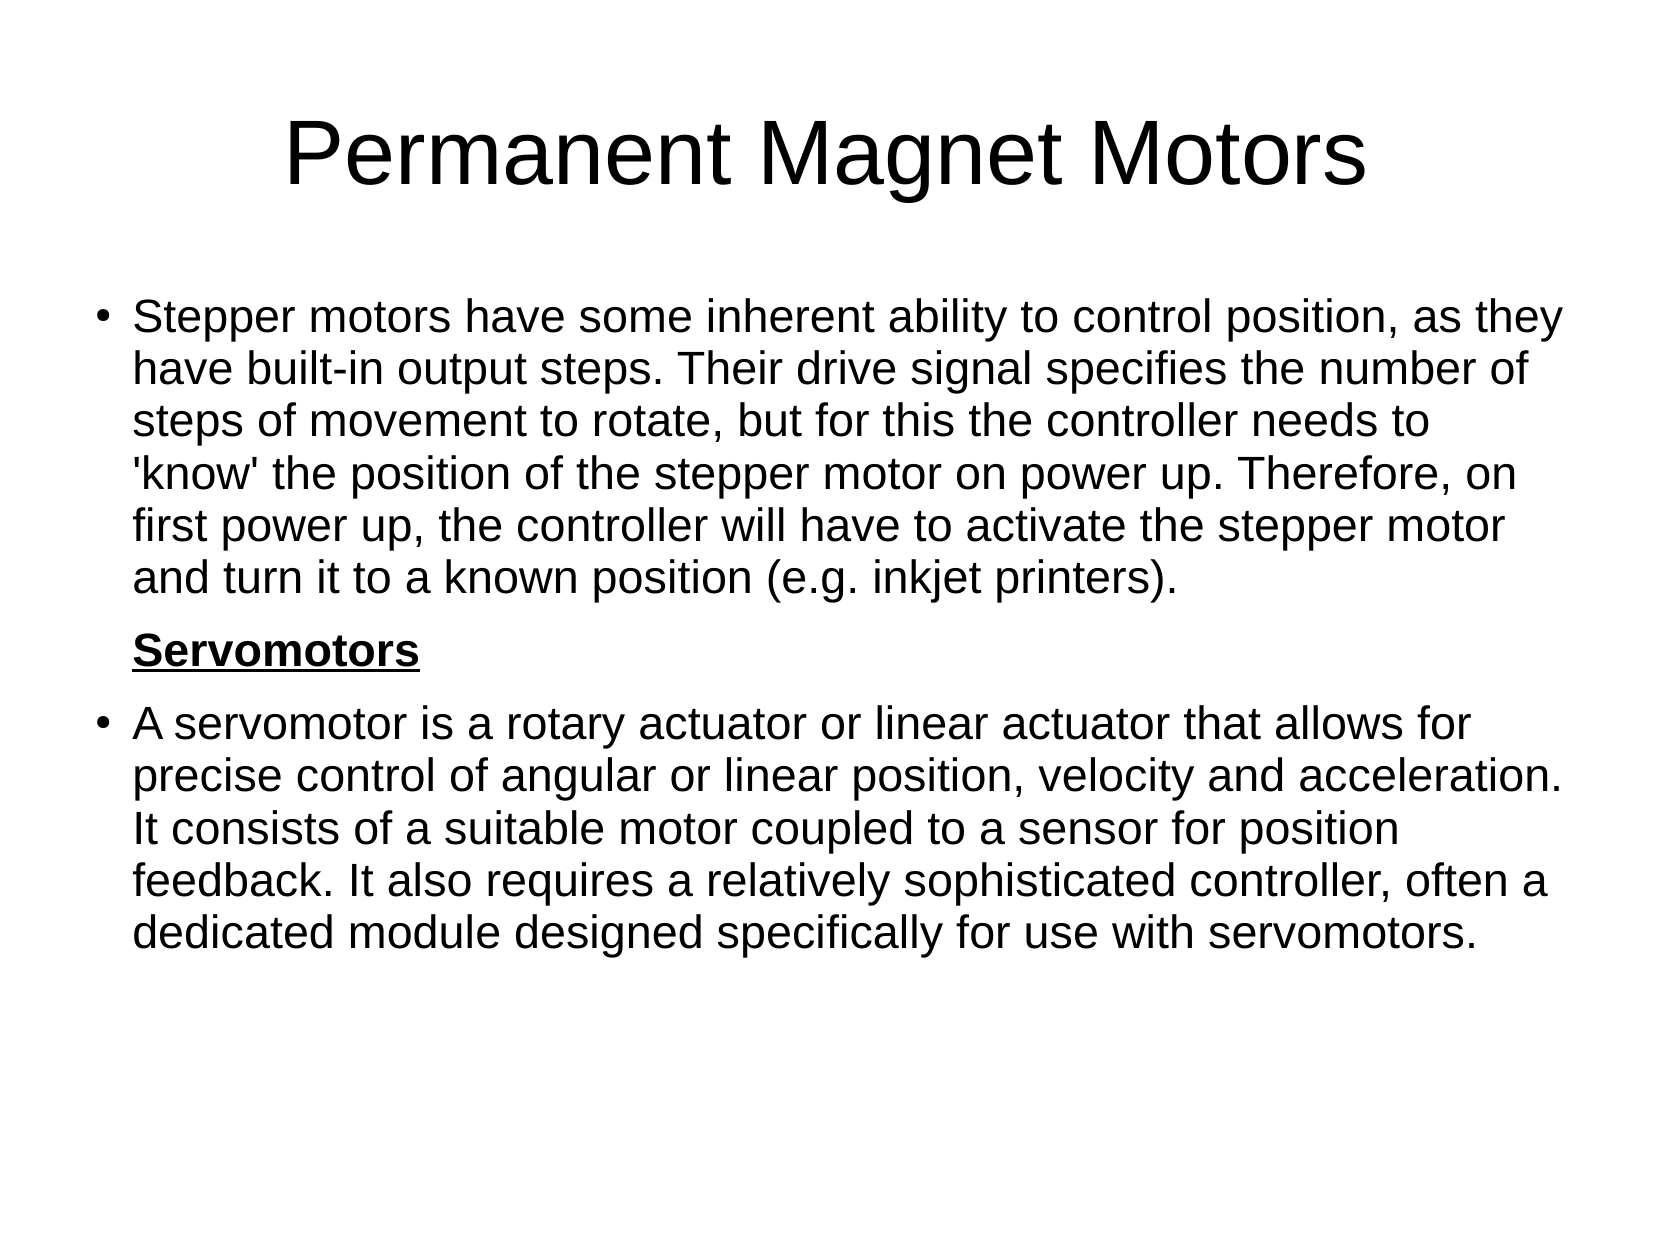

# Permanent Magnet Motors
Stepper motors have some inherent ability to control position, as they have built-in output steps. Their drive signal specifies the number of steps of movement to rotate, but for this the controller needs to 'know' the position of the stepper motor on power up. Therefore, on first power up, the controller will have to activate the stepper motor and turn it to a known position (e.g. inkjet printers).
Servomotors
A servomotor is a rotary actuator or linear actuator that allows for precise control of angular or linear position, velocity and acceleration. It consists of a suitable motor coupled to a sensor for position feedback. It also requires a relatively sophisticated controller, often a dedicated module designed specifically for use with servomotors.